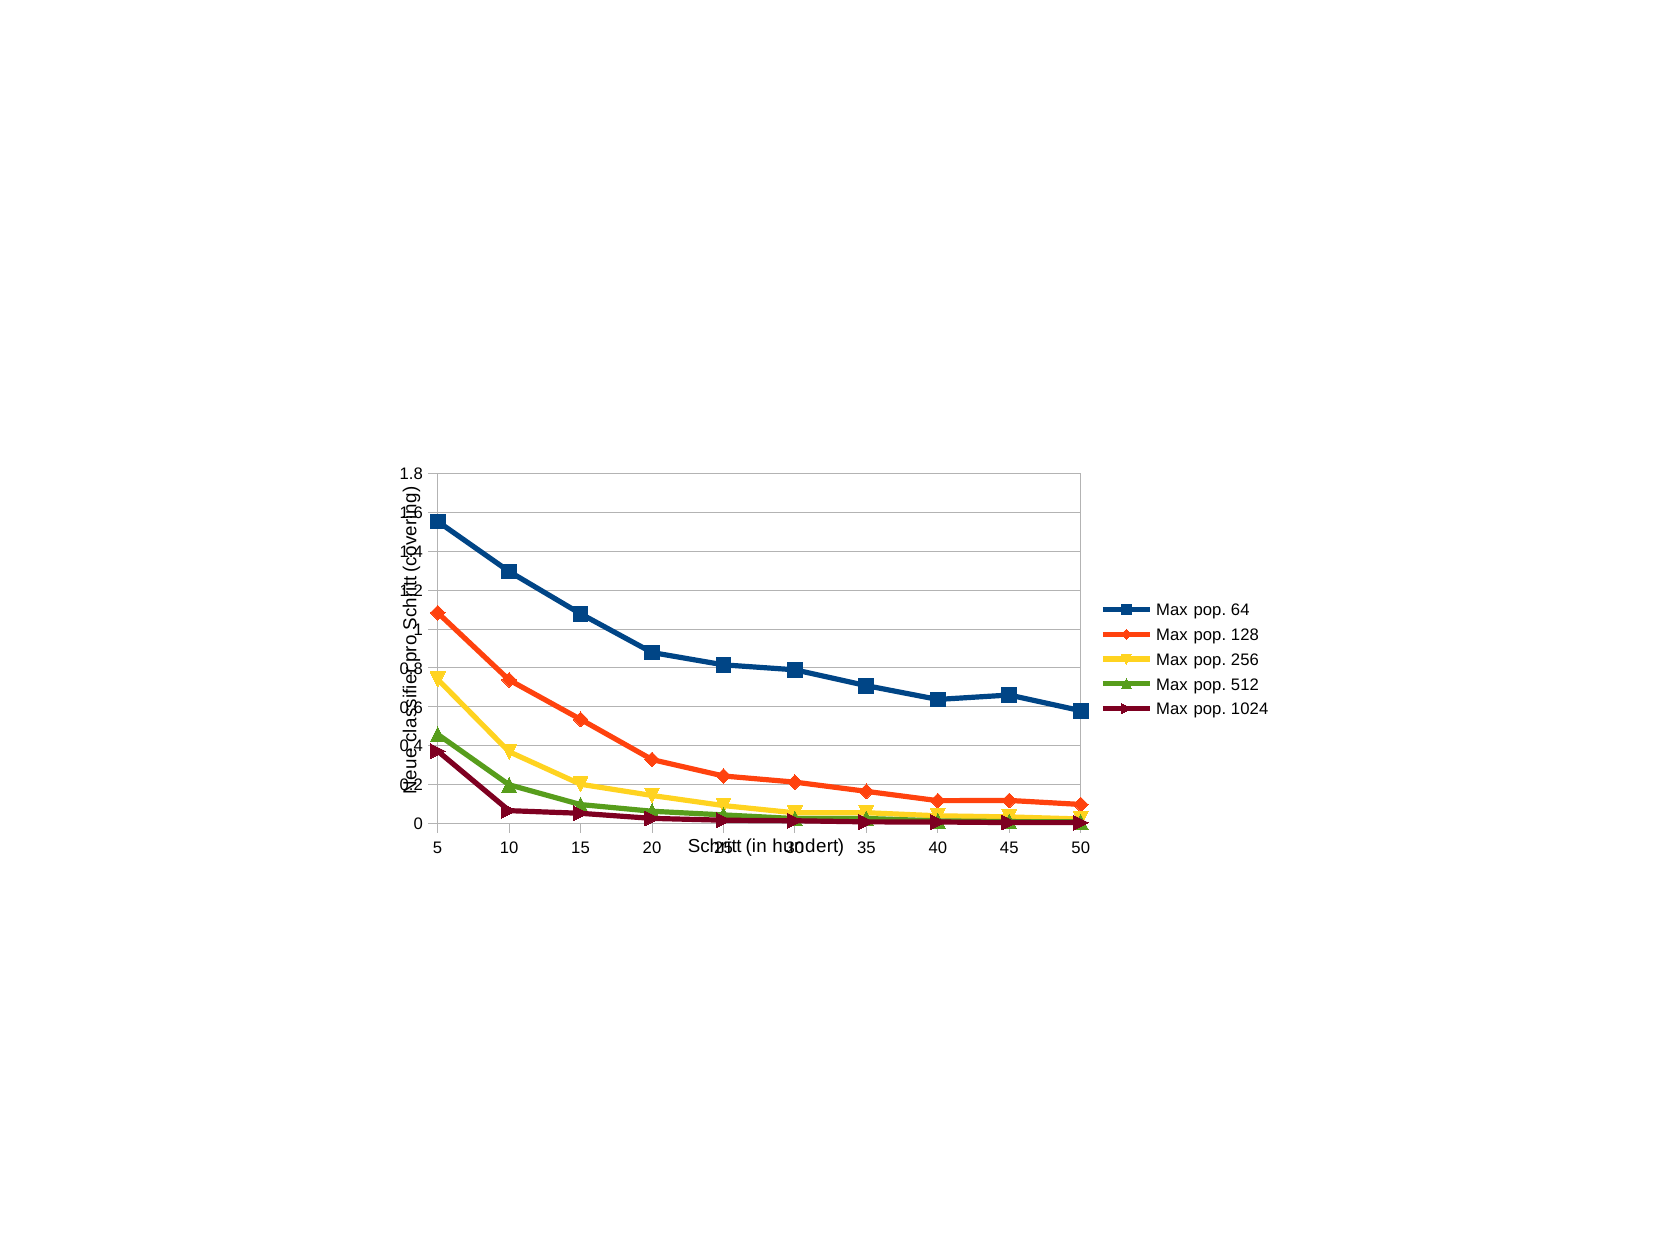

### Chart
| Category | Max pop. 64 | Max pop. 128 | Max pop. 256 | Max pop. 512 | Max pop. 1024 |
|---|---|---|---|---|---|
| 5 | 1.553675 | 1.08425 | 0.740725 | 0.457925 | 0.37185 |
| 10 | 1.296225 | 0.73785 | 0.3684 | 0.198325 | 0.065125 |
| 15 | 1.078825 | 0.53495 | 0.2011 | 0.09655 | 0.051625 |
| 20 | 0.87925 | 0.32805 | 0.1432 | 0.062025 | 0.02535 |
| 25 | 0.81555 | 0.243575 | 0.091175 | 0.0432 | 0.01585 |
| 30 | 0.79 | 0.21205 | 0.05385 | 0.024325 | 0.013275 |
| 35 | 0.70865 | 0.164625 | 0.0545 | 0.02495 | 0.007425 |
| 40 | 0.637425 | 0.116575 | 0.038775 | 0.012725 | 0.006925 |
| 45 | 0.660175 | 0.117775 | 0.033125 | 0.009 | 0.003875 |
| 50 | 0.5798 | 0.0971 | 0.022375 | 0.0076 | 0.0034 |